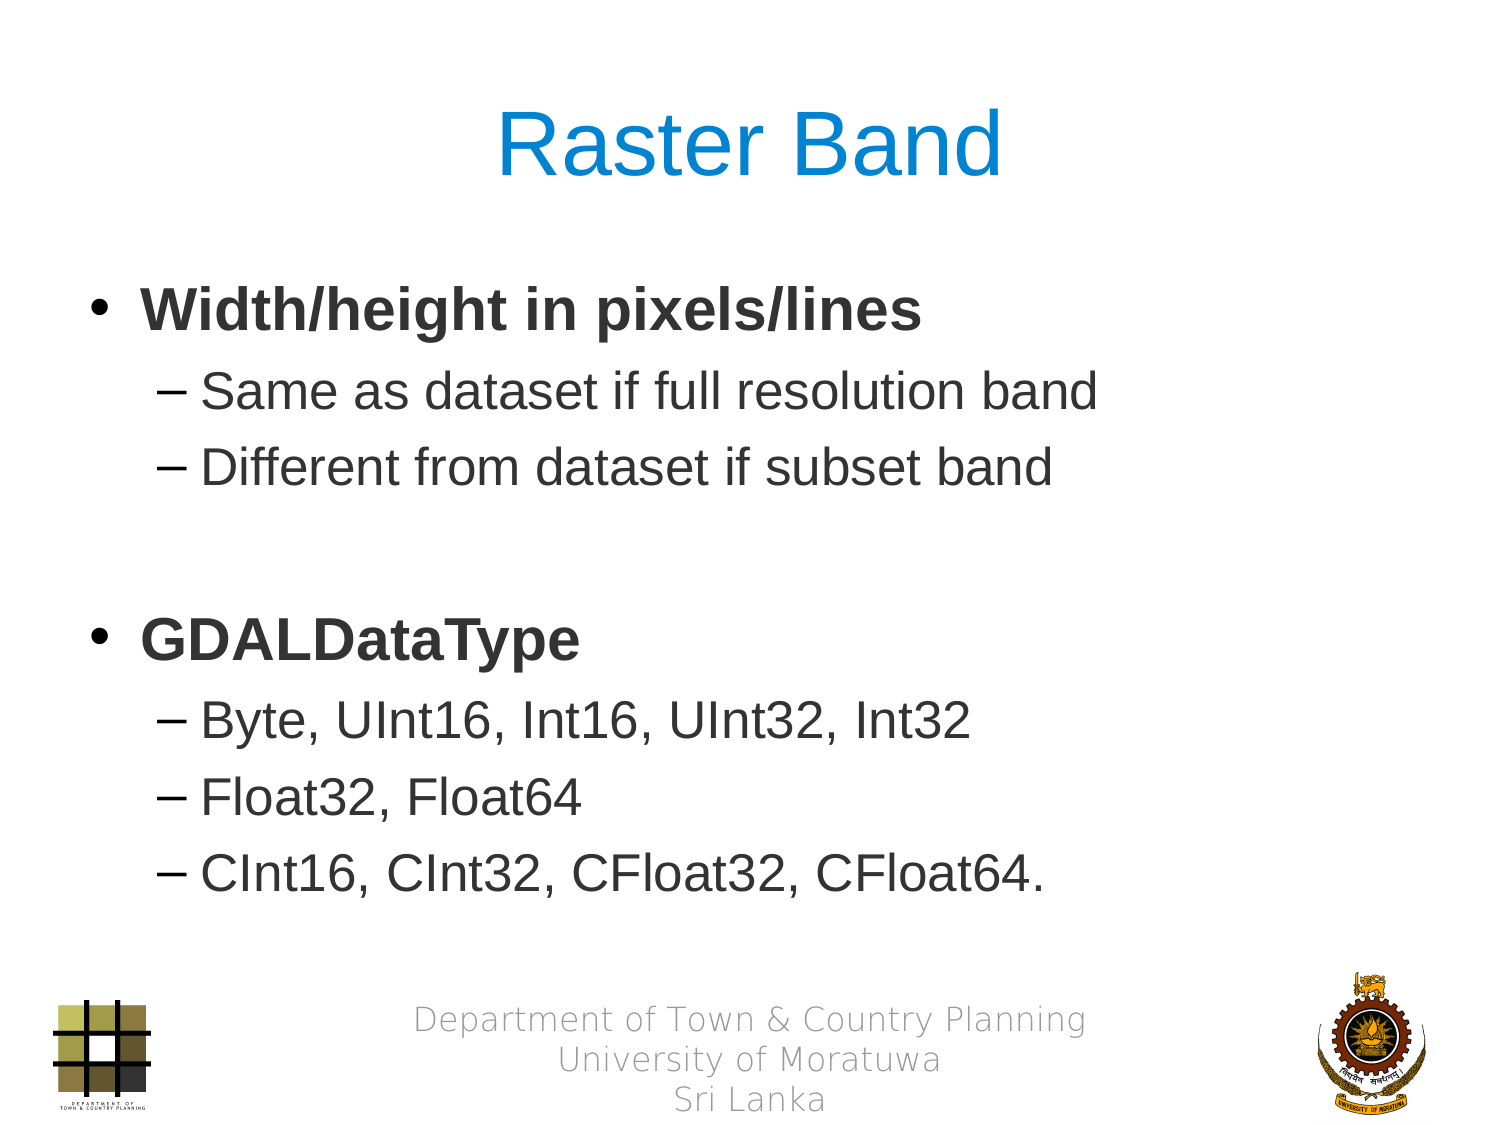

# Raster Band
Width/height in pixels/lines
Same as dataset if full resolution band
Different from dataset if subset band
GDALDataType
Byte, UInt16, Int16, UInt32, Int32
Float32, Float64
CInt16, CInt32, CFloat32, CFloat64.